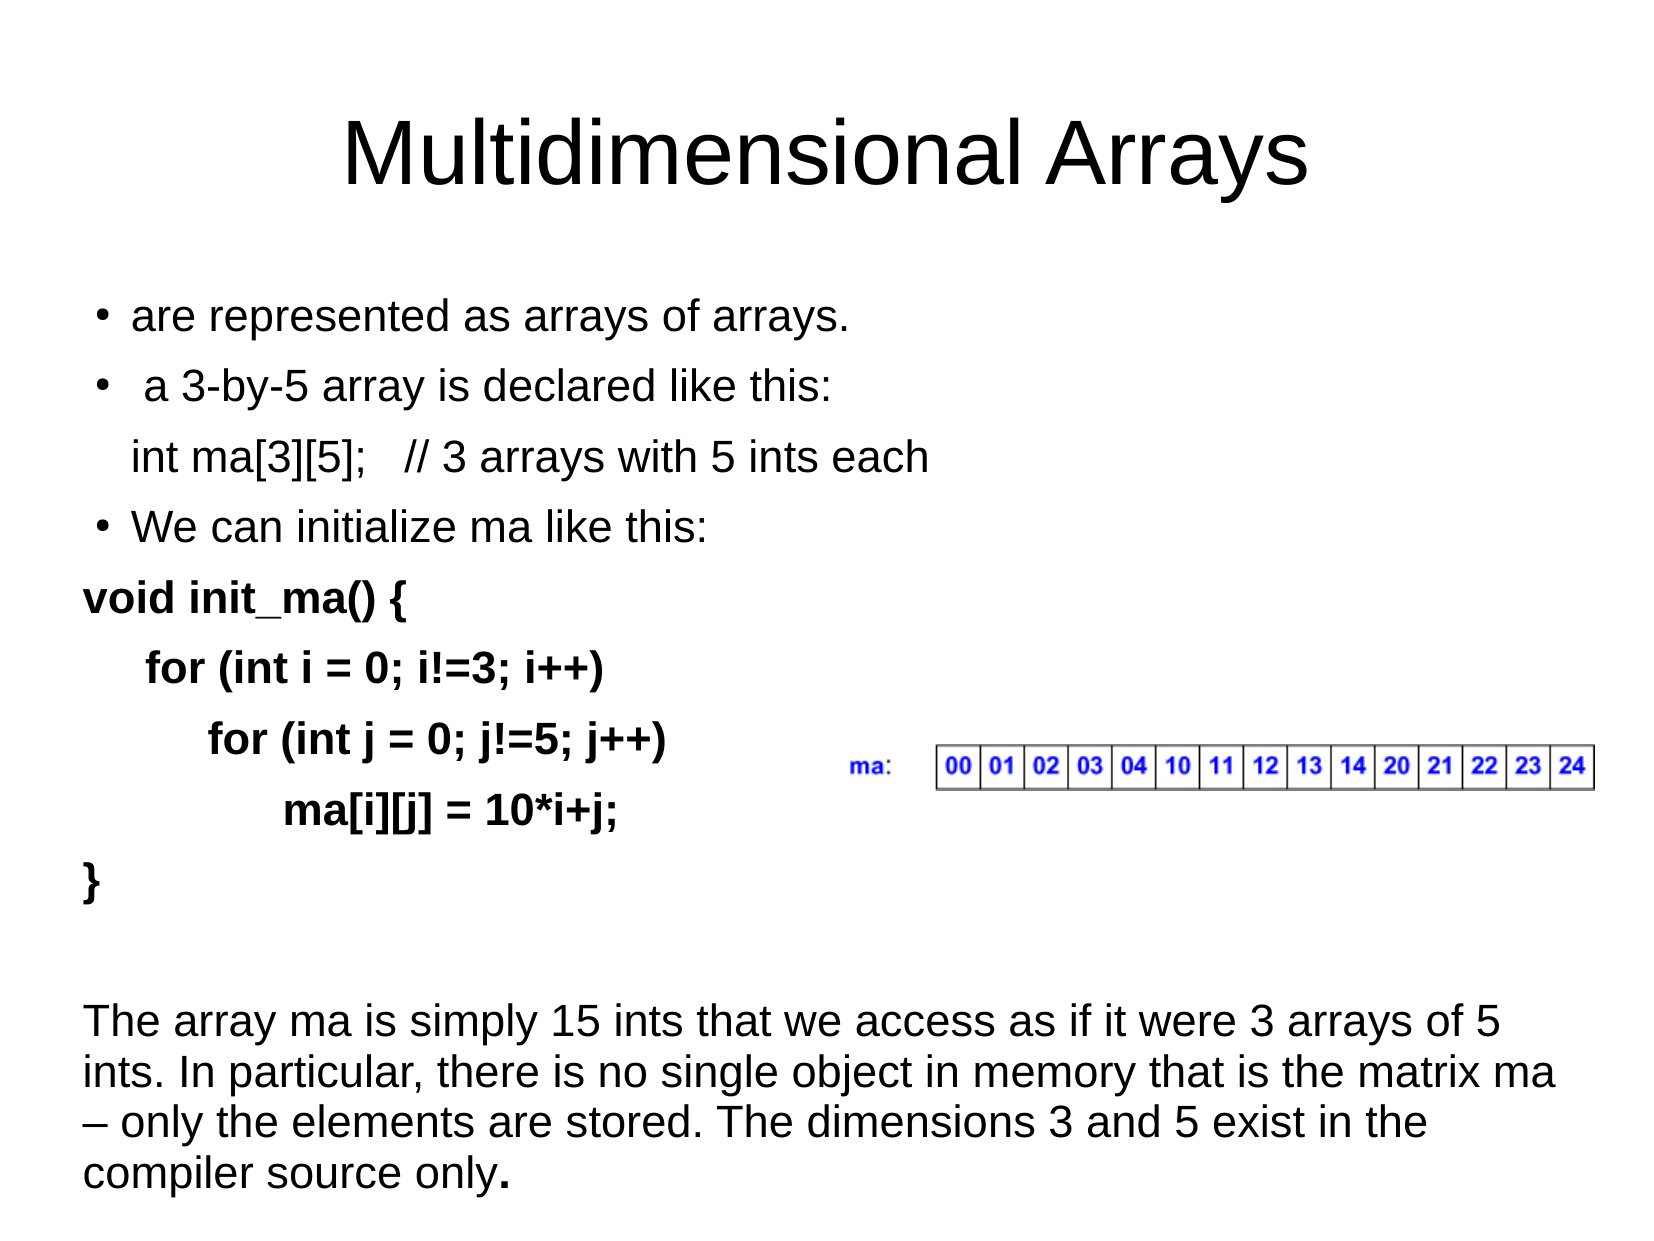

# Multidimensional Arrays
are represented as arrays of arrays.
 a 3-by-5 array is declared like this:
int ma[3][5]; // 3 arrays with 5 ints each
We can initialize ma like this:
void init_ma() {
 for (int i = 0; i!=3; i++)
 for (int j = 0; j!=5; j++)
 ma[i][j] = 10*i+j;
}
The array ma is simply 15 ints that we access as if it were 3 arrays of 5 ints. In particular, there is no single object in memory that is the matrix ma – only the elements are stored. The dimensions 3 and 5 exist in the compiler source only.